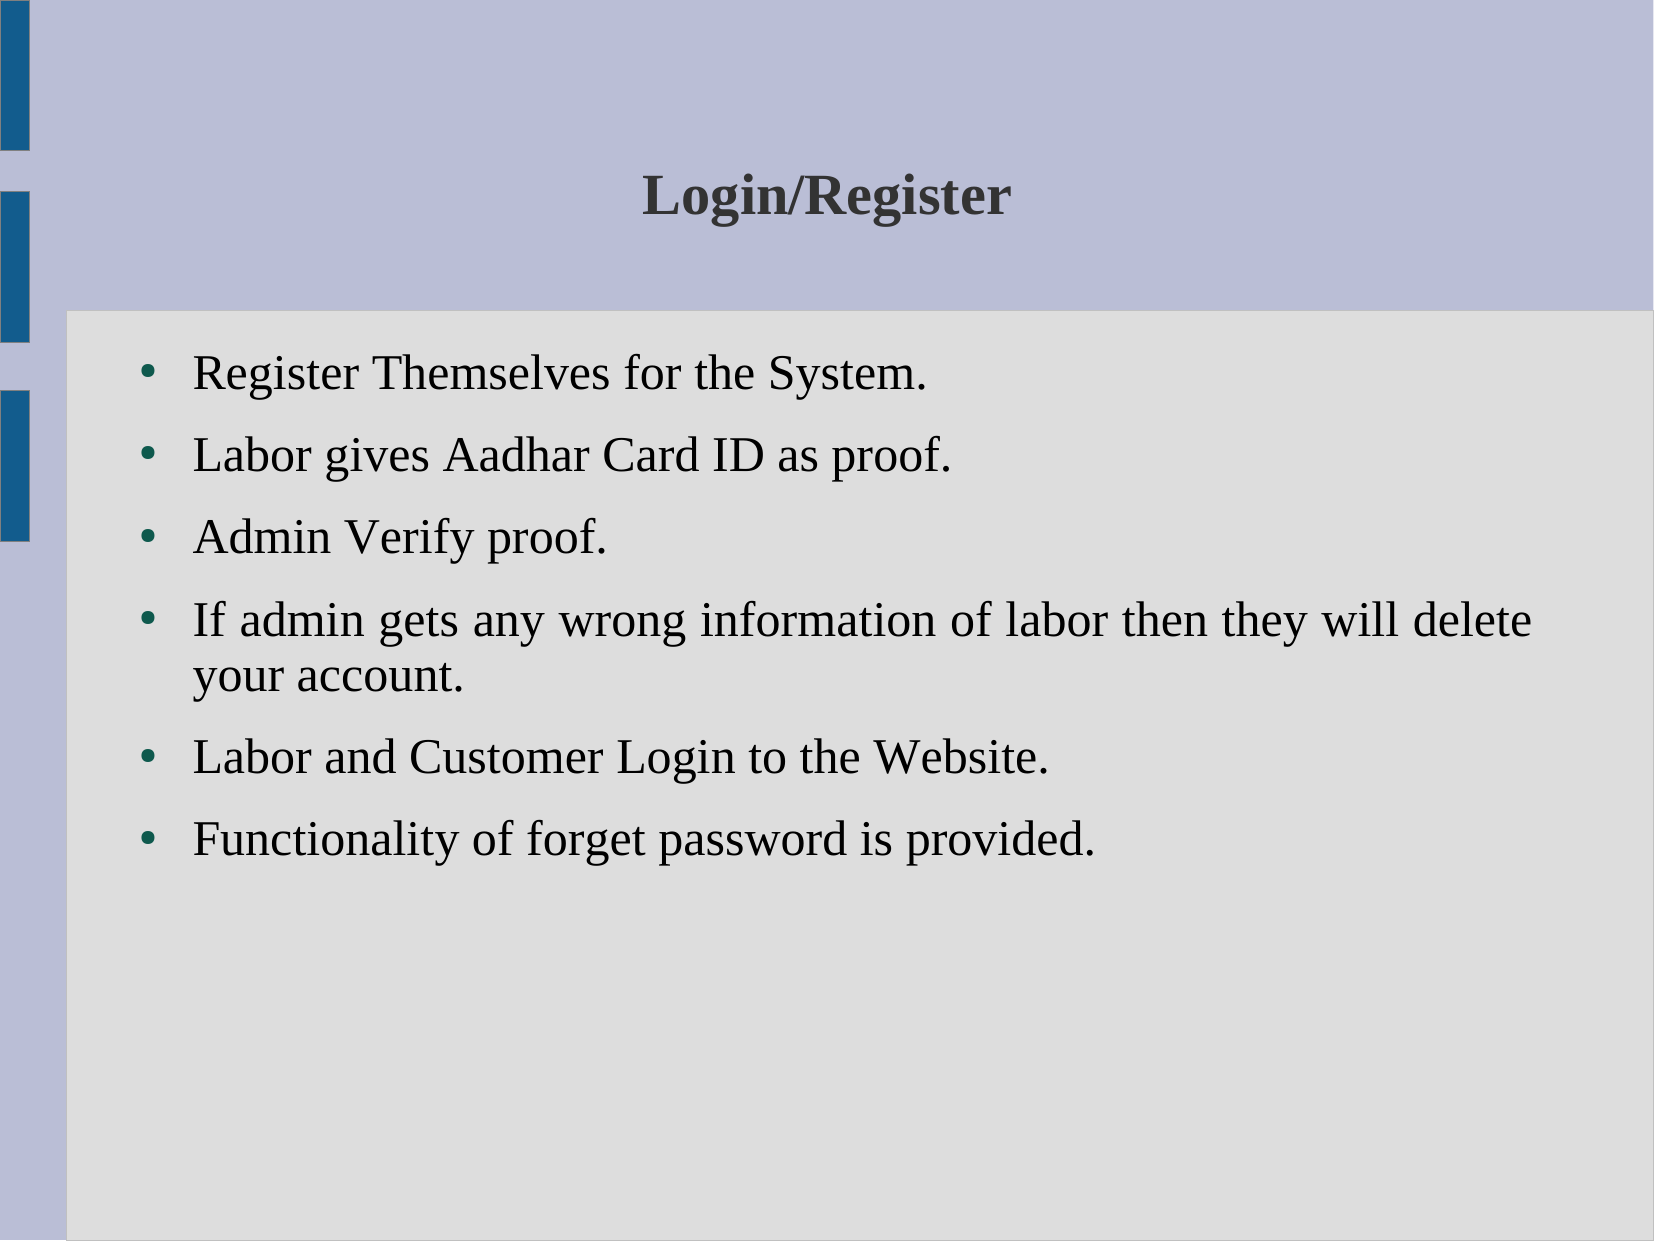

# Login/Register
Register Themselves for the System.
Labor gives Aadhar Card ID as proof.
Admin Verify proof.
If admin gets any wrong information of labor then they will delete your account.
Labor and Customer Login to the Website.
Functionality of forget password is provided.